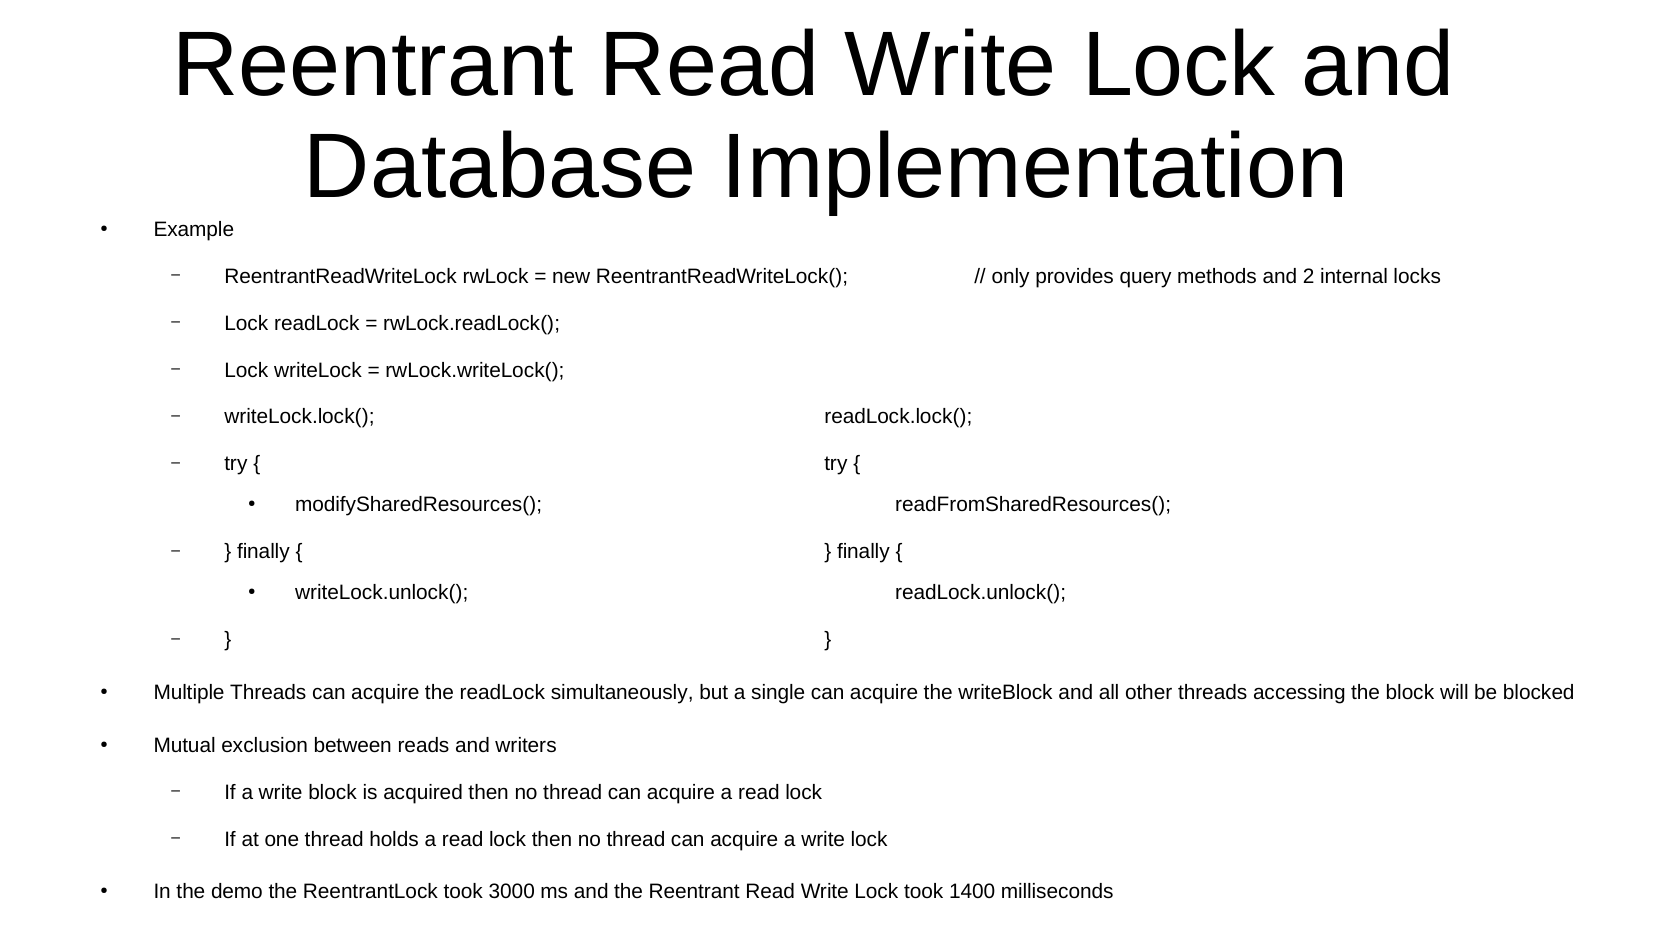

# Reentrant Read Write Lock and Database Implementation
Example
ReentrantReadWriteLock rwLock = new ReentrantReadWriteLock(); 		// only provides query methods and 2 internal locks
Lock readLock = rwLock.readLock();
Lock writeLock = rwLock.writeLock();
writeLock.lock();						readLock.lock();
try {								try {
modifySharedResources();					readFromSharedResources();
} finally {							} finally {
writeLock.unlock();						readLock.unlock();
}								}
Multiple Threads can acquire the readLock simultaneously, but a single can acquire the writeBlock and all other threads accessing the block will be blocked
Mutual exclusion between reads and writers
If a write block is acquired then no thread can acquire a read lock
If at one thread holds a read lock then no thread can acquire a write lock
In the demo the ReentrantLock took 3000 ms and the Reentrant Read Write Lock took 1400 milliseconds